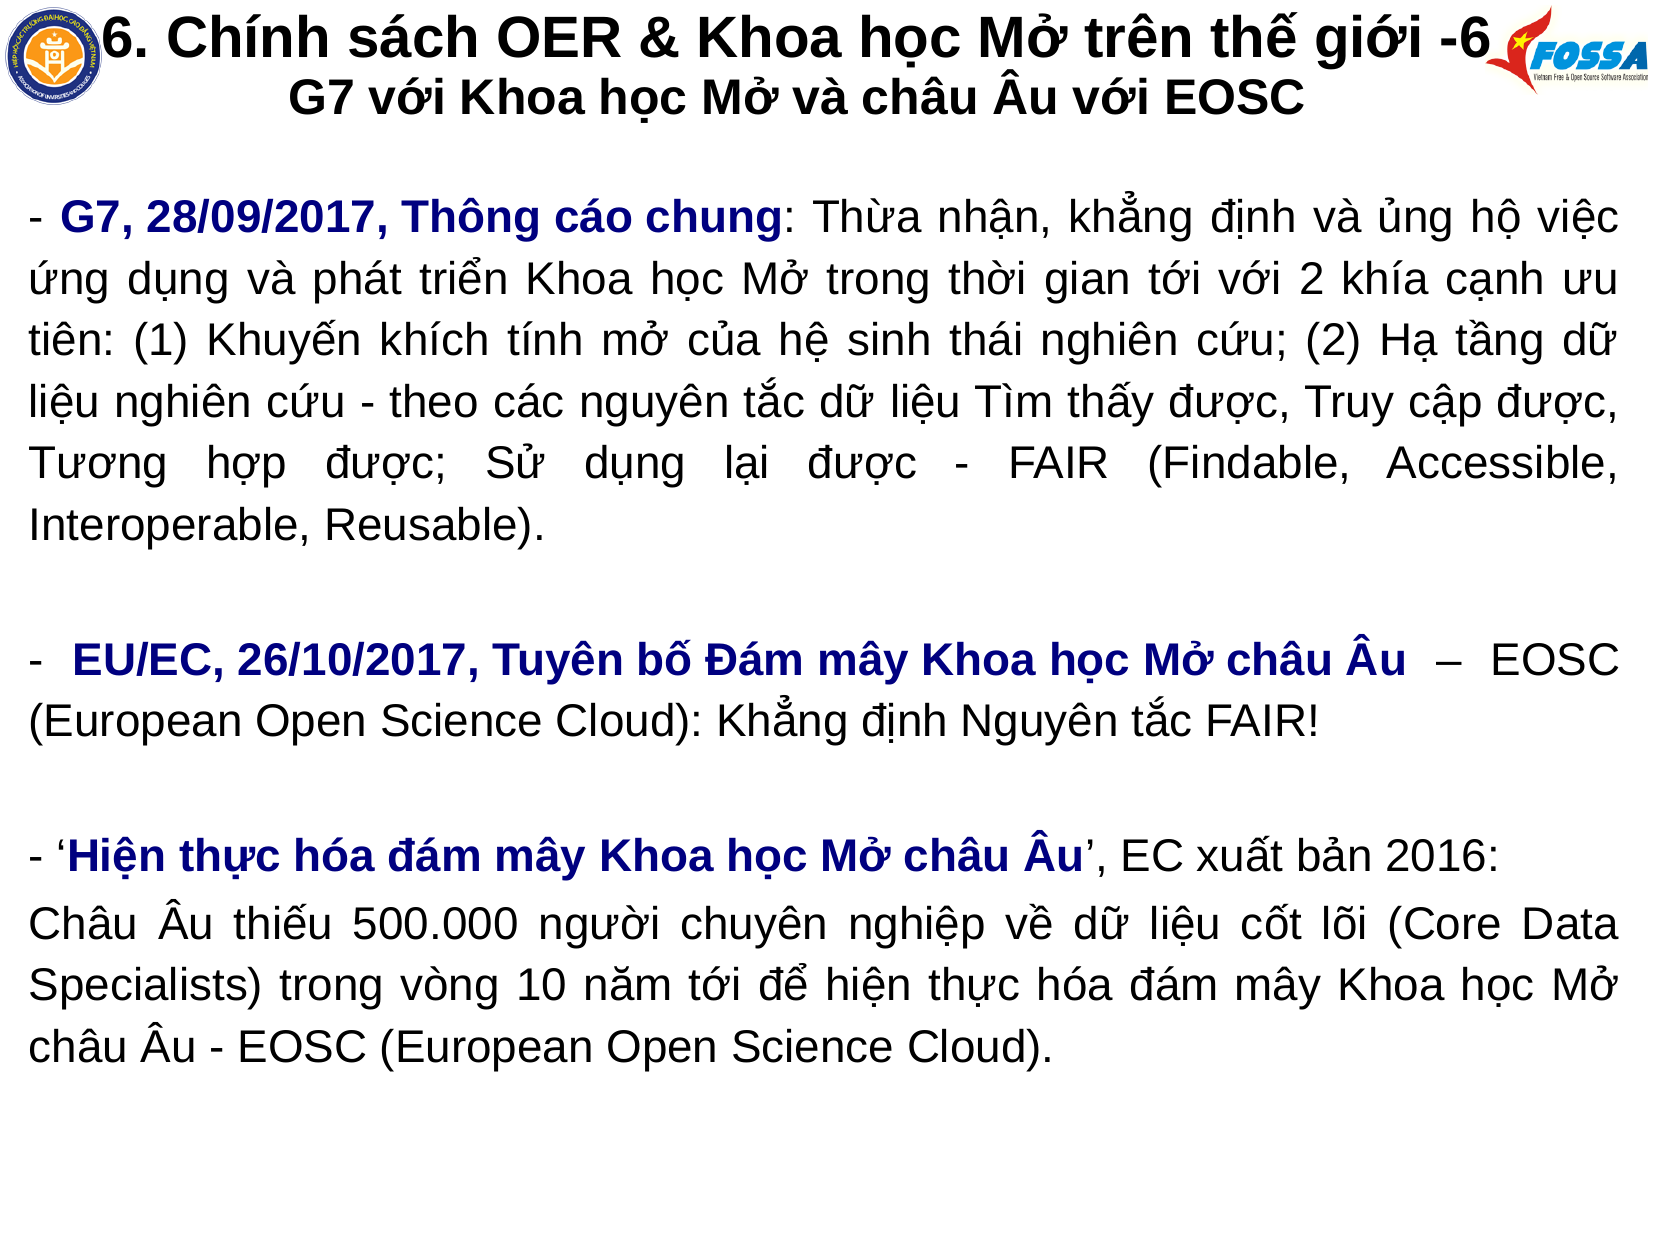

# 6. Chính sách OER & Khoa học Mở trên thế giới -6 G7 với Khoa học Mở và châu Âu với EOSC
- G7, 28/09/2017, Thông cáo chung: Thừa nhận, khẳng định và ủng hộ việc ứng dụng và phát triển Khoa học Mở trong thời gian tới với 2 khía cạnh ưu tiên: (1) Khuyến khích tính mở của hệ sinh thái nghiên cứu; (2) Hạ tầng dữ liệu nghiên cứu - theo các nguyên tắc dữ liệu Tìm thấy được, Truy cập được, Tương hợp được; Sử dụng lại được - FAIR (Findable, Accessible, Interoperable, Reusable).
- EU/EC, 26/10/2017, Tuyên bố Đám mây Khoa học Mở châu Âu – EOSC (European Open Science Cloud): Khẳng định Nguyên tắc FAIR!
- ‘Hiện thực hóa đám mây Khoa học Mở châu Âu’, EC xuất bản 2016:
Châu Âu thiếu 500.000 người chuyên nghiệp về dữ liệu cốt lõi (Core Data Specialists) trong vòng 10 năm tới để hiện thực hóa đám mây Khoa học Mở châu Âu - EOSC (European Open Science Cloud).